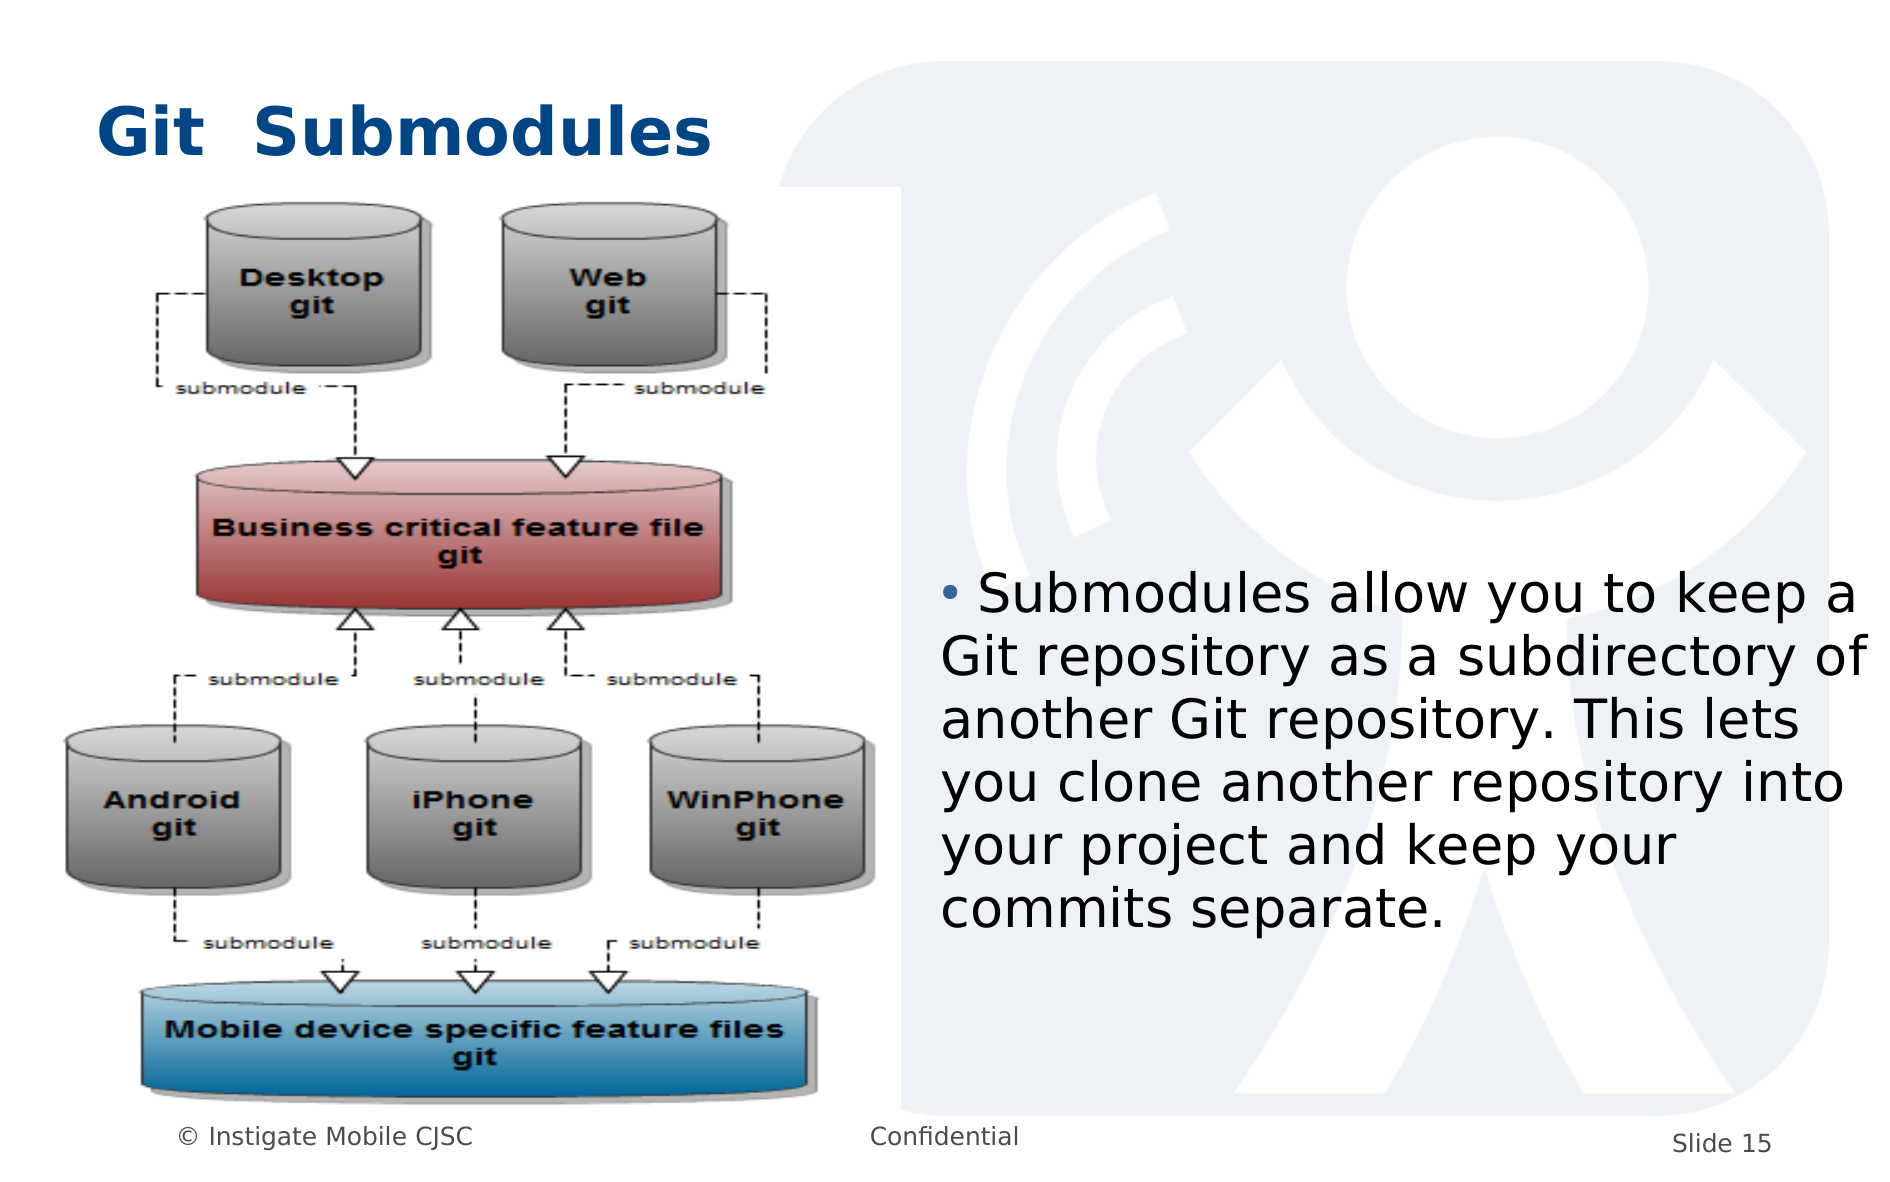

# Git Submodules
 Submodules allow you to keep a Git repository as a subdirectory of another Git repository. This lets you clone another repository into your project and keep your commits separate.